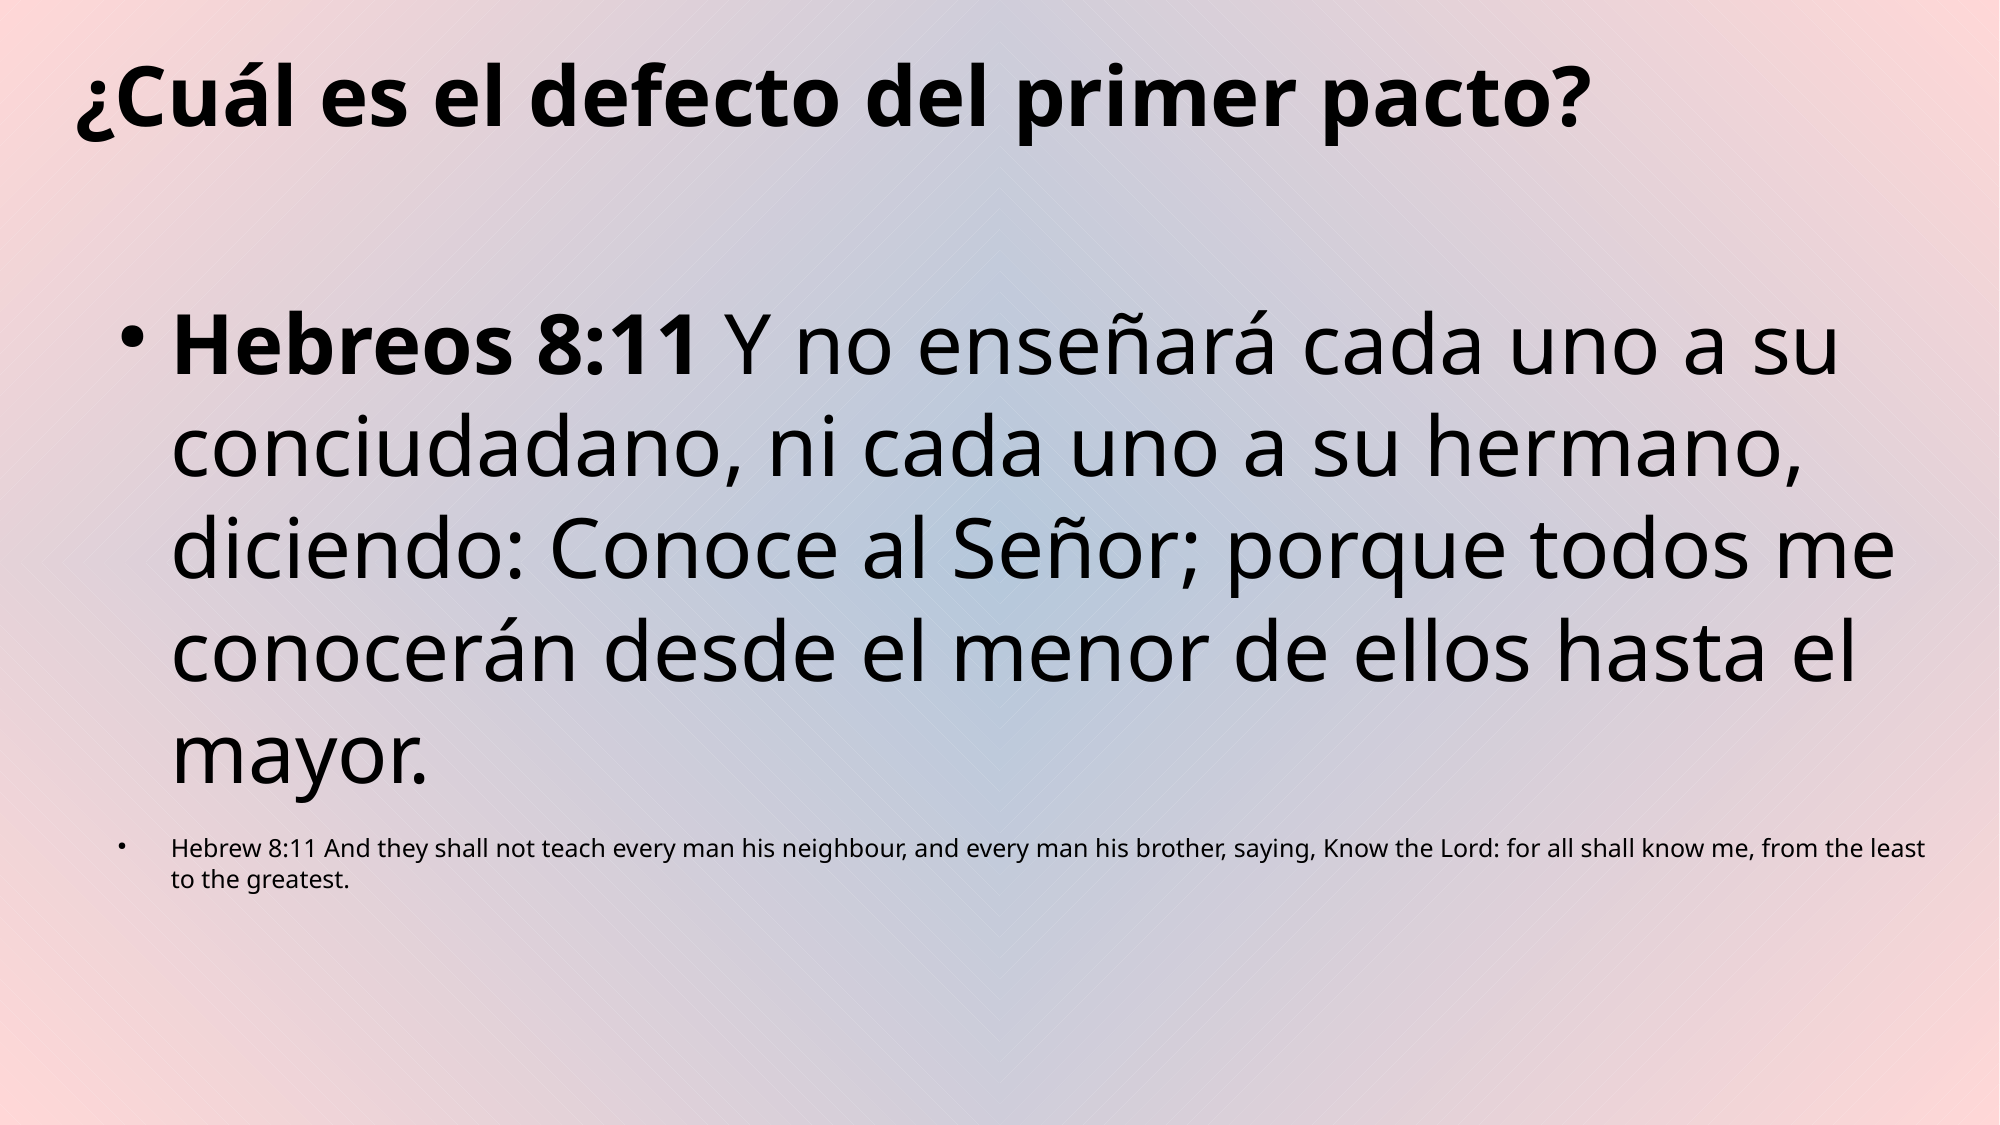

# ¿Cuál es el defecto del primer pacto?
Hebreos 8:11 Y no enseñará cada uno a su conciudadano, ni cada uno a su hermano, diciendo: Conoce al Señor; porque todos me conocerán desde el menor de ellos hasta el mayor.
Hebrew 8:11 And they shall not teach every man his neighbour, and every man his brother, saying, Know the Lord: for all shall know me, from the least to the greatest.